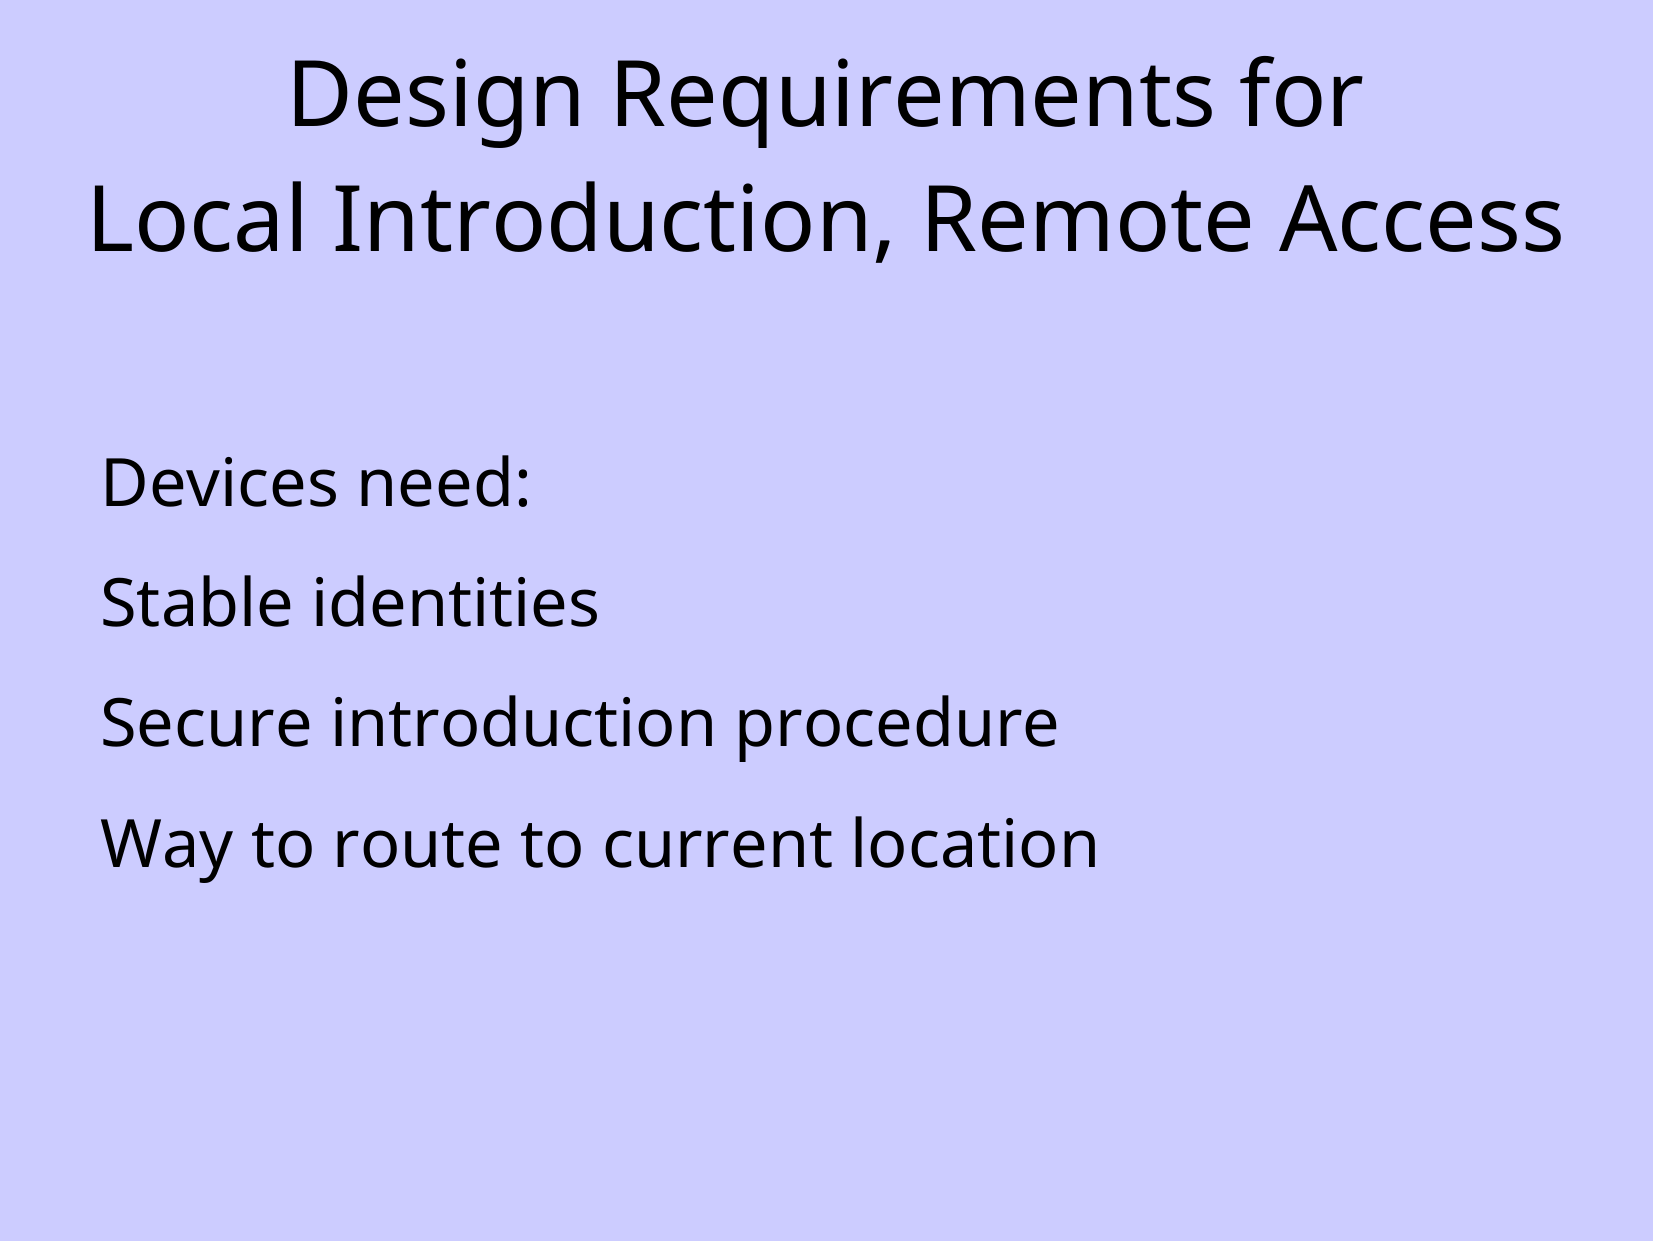

# Design Requirements for Local Introduction, Remote Access
Devices need:
Stable identities
Secure introduction procedure
Way to route to current location